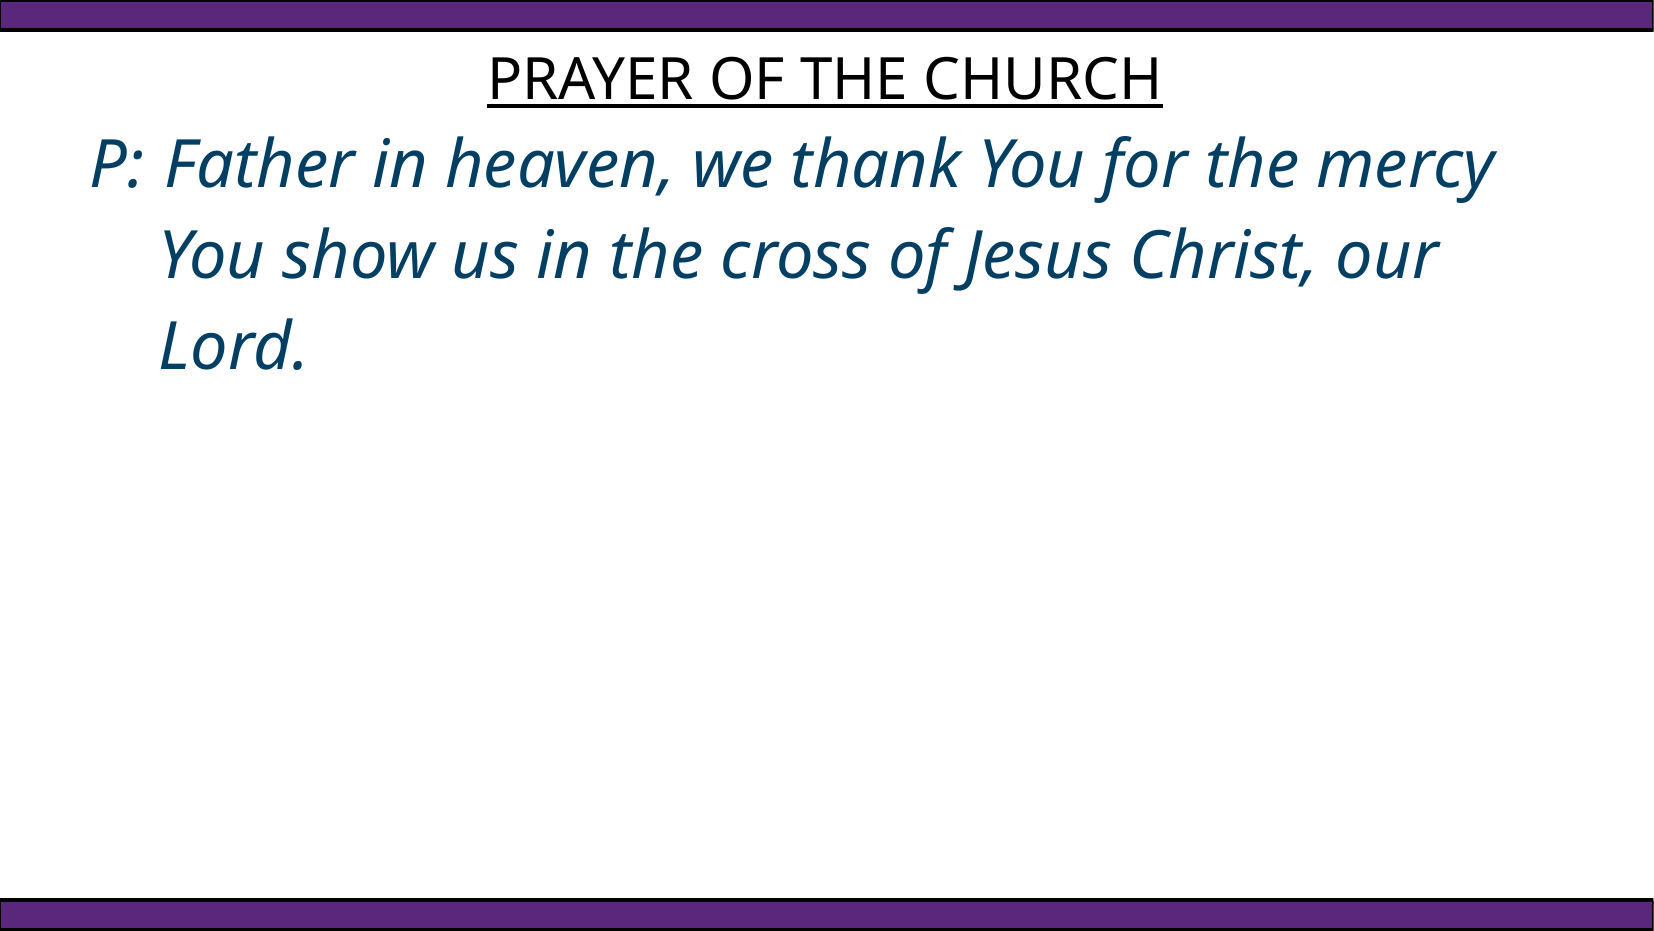

PRAYER OF THE CHURCH
P:	Father in heaven, we thank You for the mercy
 You show us in the cross of Jesus Christ, our
 Lord.